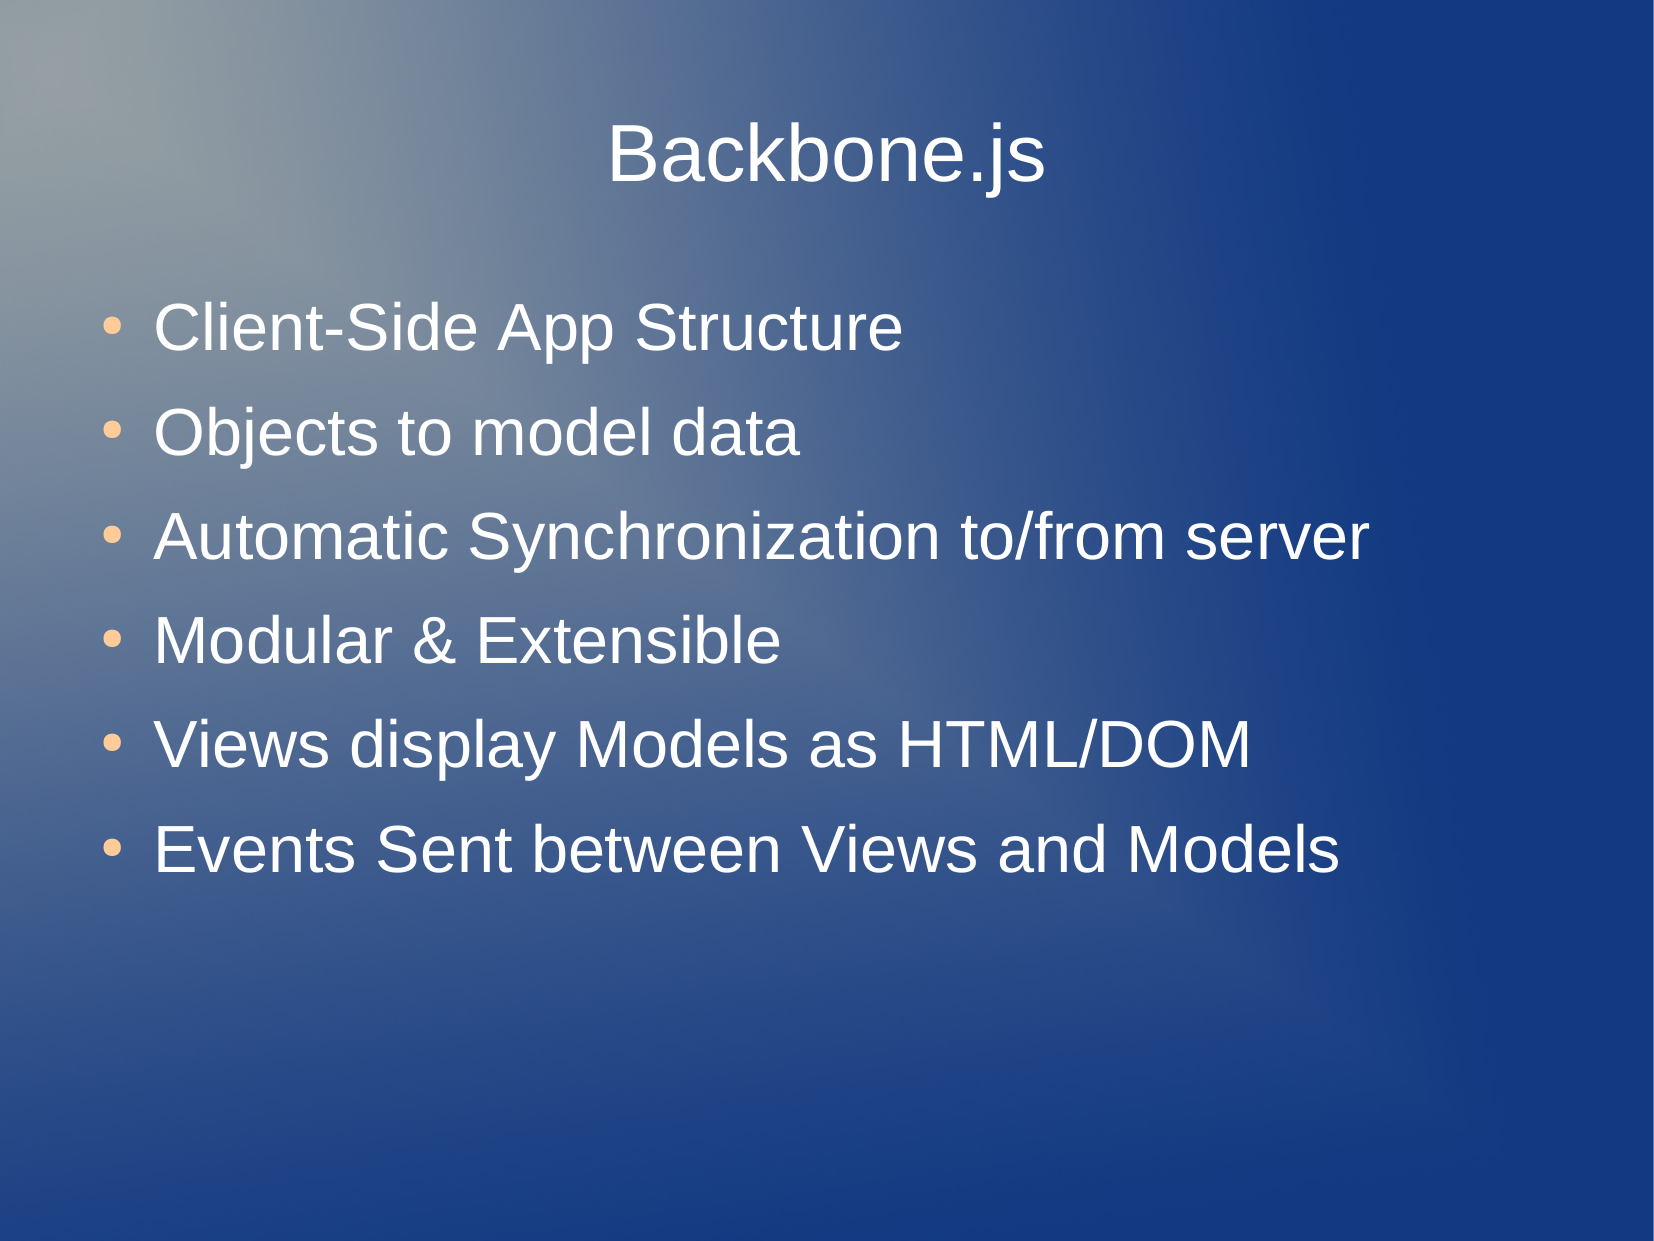

# Backbone.js
Client-Side App Structure
Objects to model data
Automatic Synchronization to/from server
Modular & Extensible
Views display Models as HTML/DOM
Events Sent between Views and Models